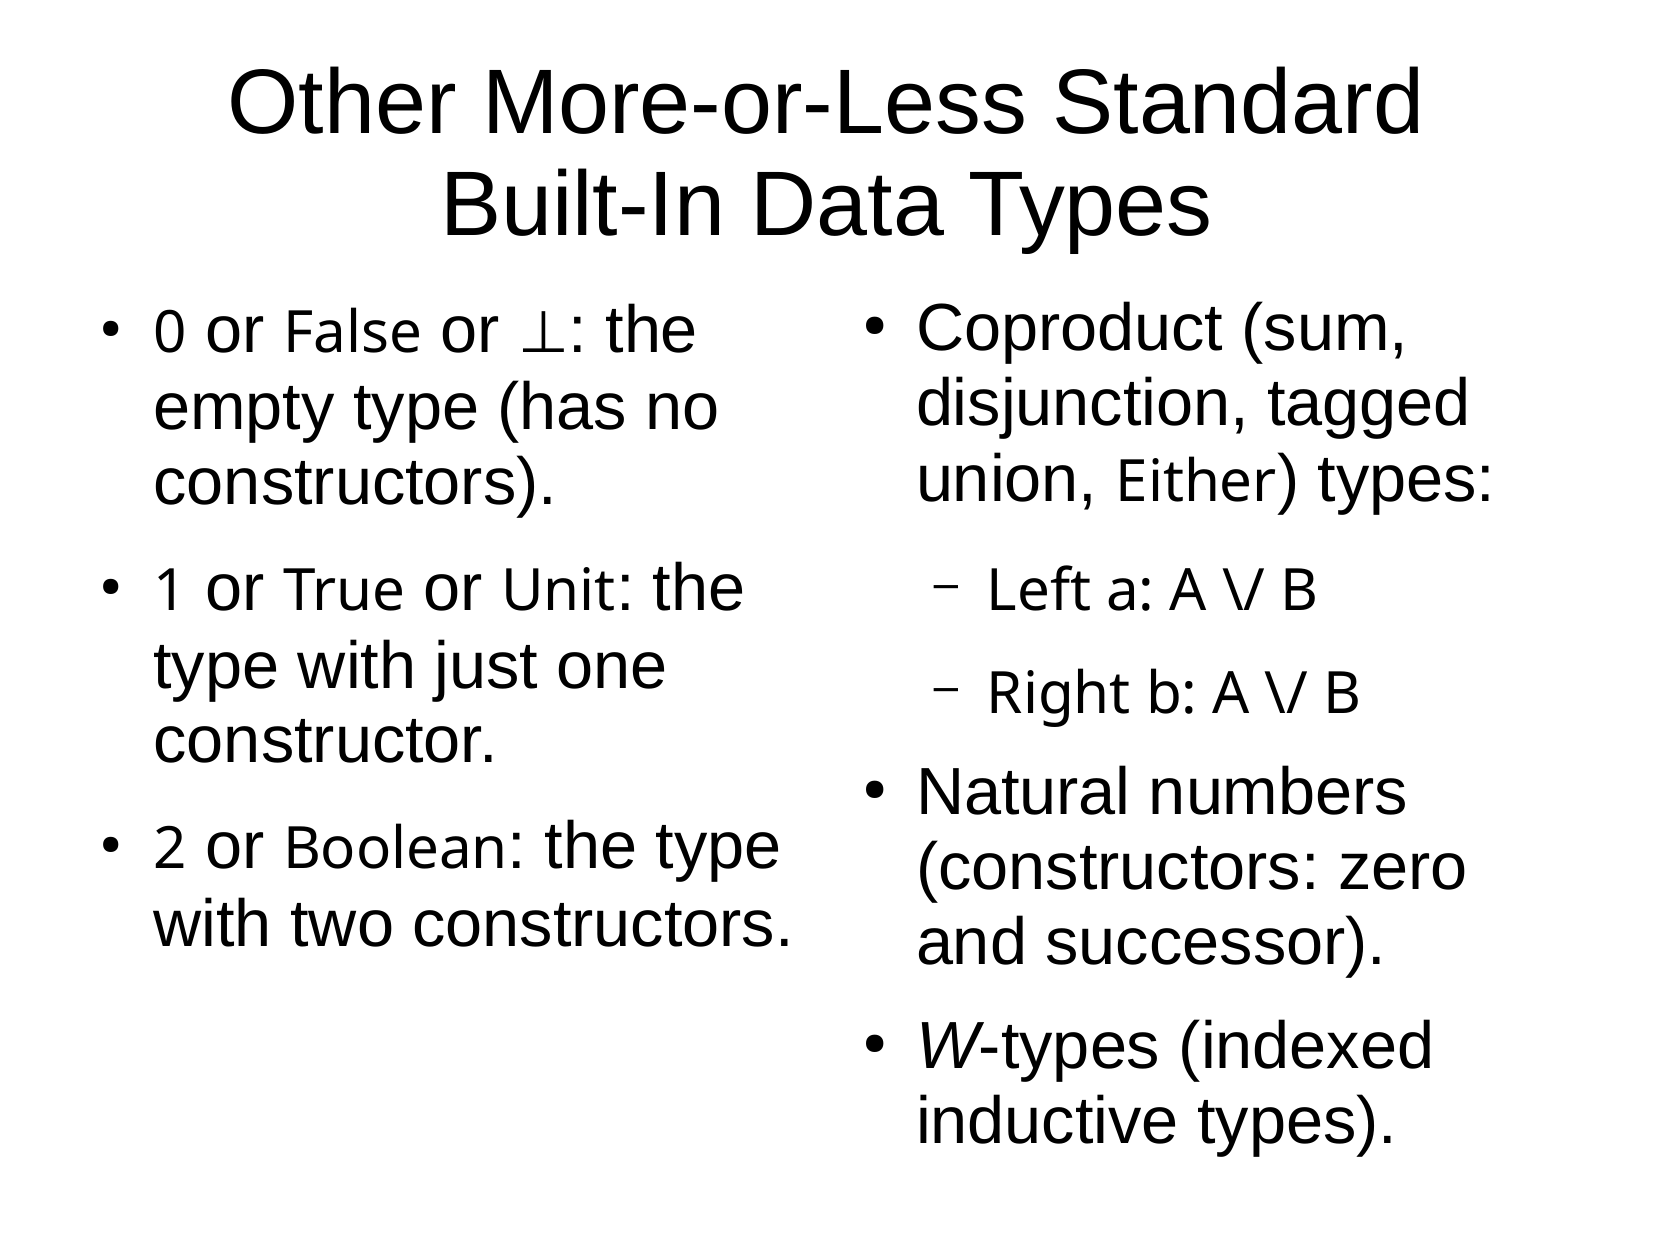

# Other More-or-Less Standard Built-In Data Types
0 or False or ⊥: the empty type (has no constructors).
1 or True or Unit: the type with just one constructor.
2 or Boolean: the type with two constructors.
Coproduct (sum, disjunction, tagged union, Either) types:
Left a: A \/ B
Right b: A \/ B
Natural numbers (constructors: zero and successor).
W-types (indexed inductive types).